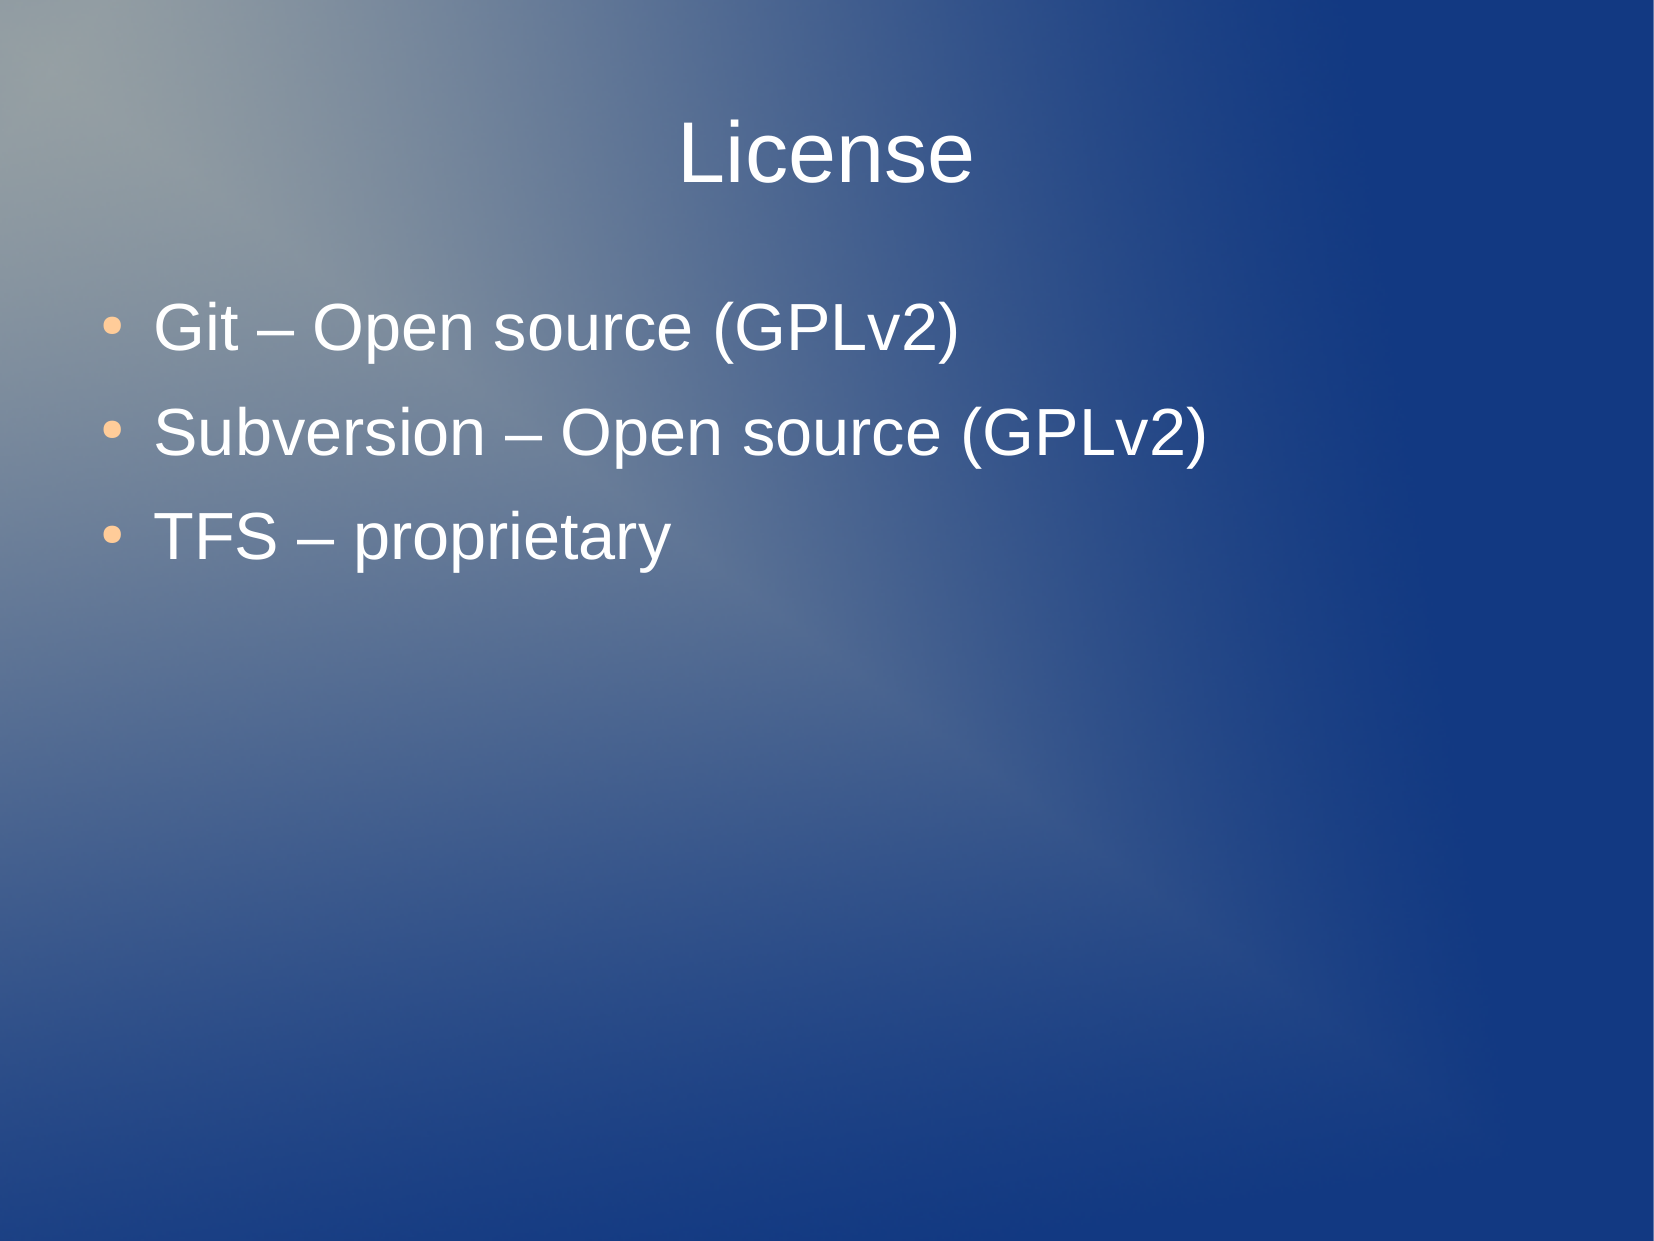

# License
Git – Open source (GPLv2)
Subversion – Open source (GPLv2)
TFS – proprietary